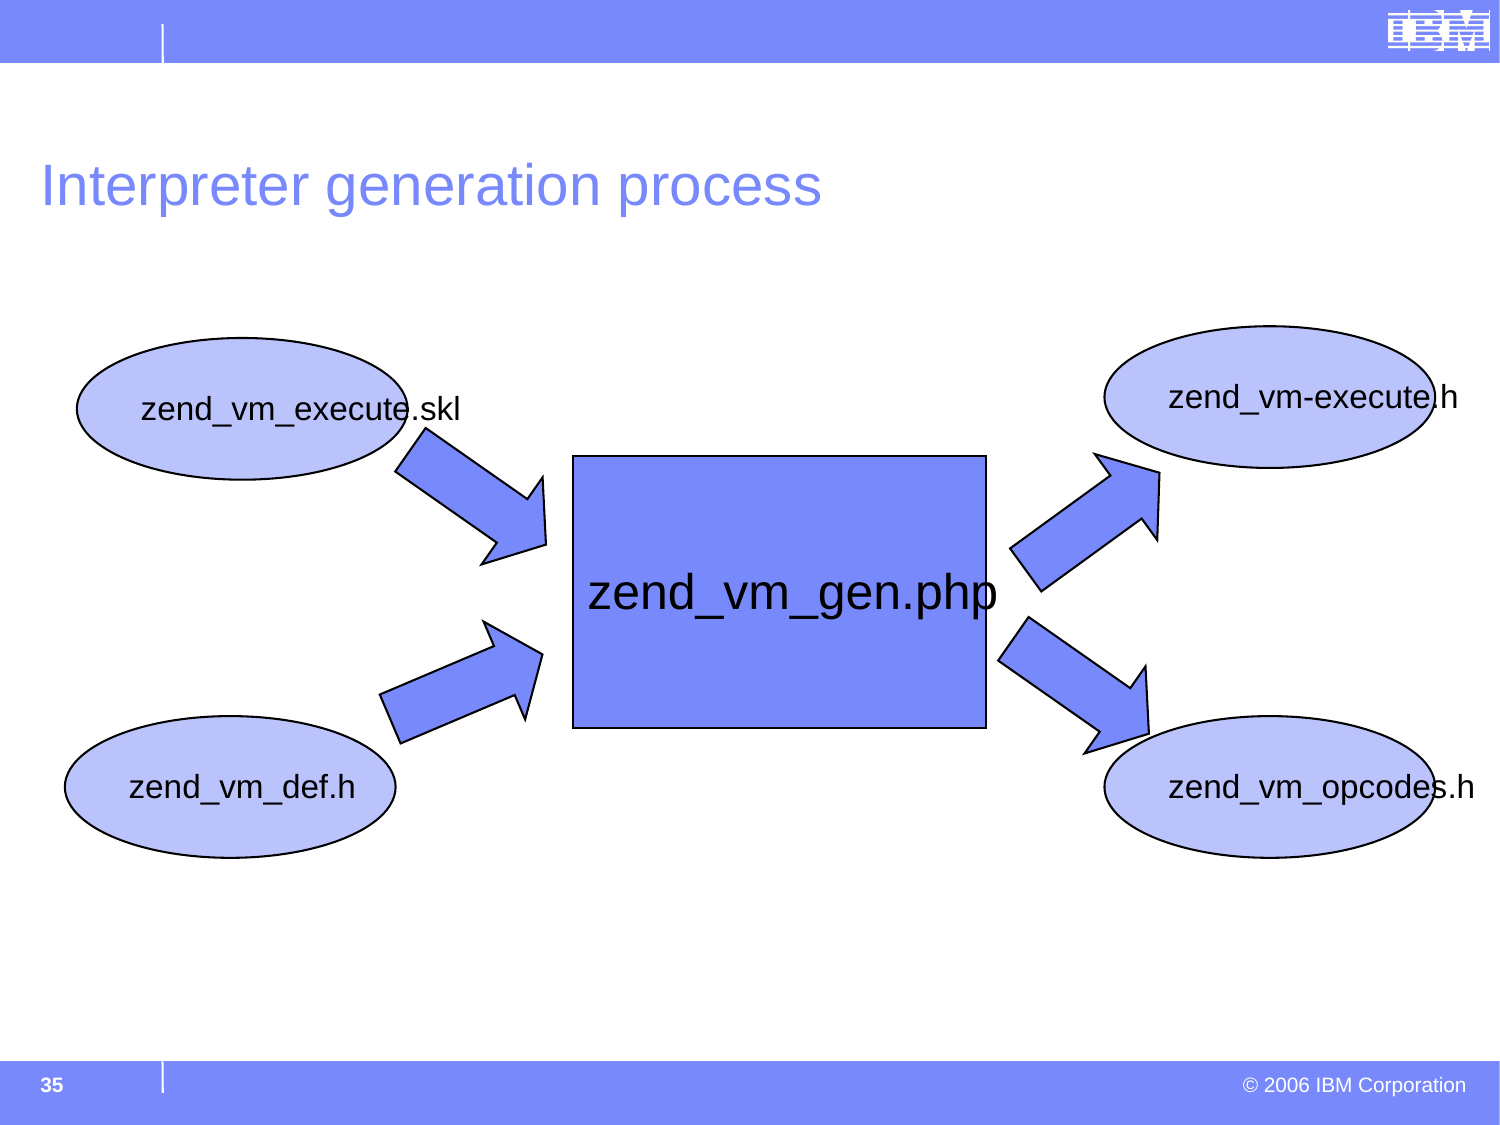

# Interpreter generation process
zend_vm-execute.h
zend_vm_execute.skl
zend_vm_gen.php
zend_vm_def.h
zend_vm_opcodes.h
35